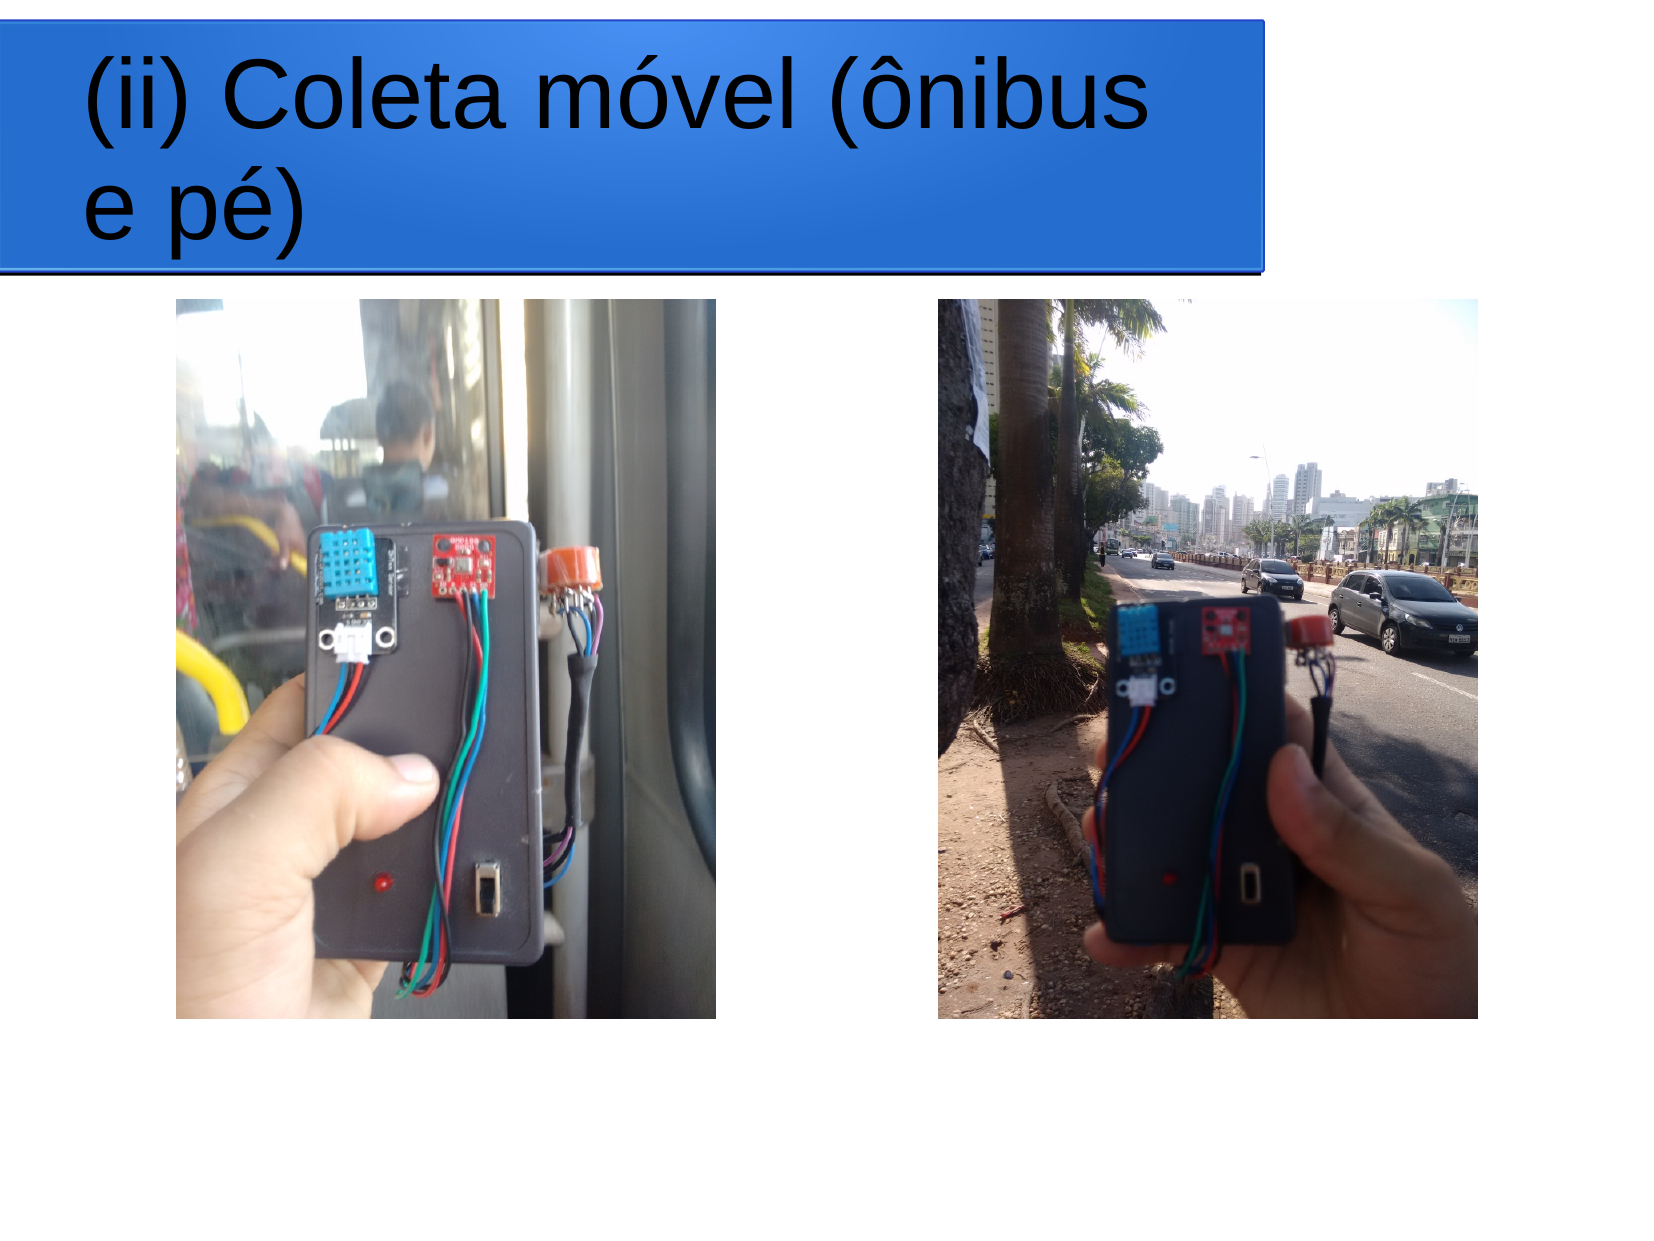

# (ii) Coleta móvel (ônibus e pé)